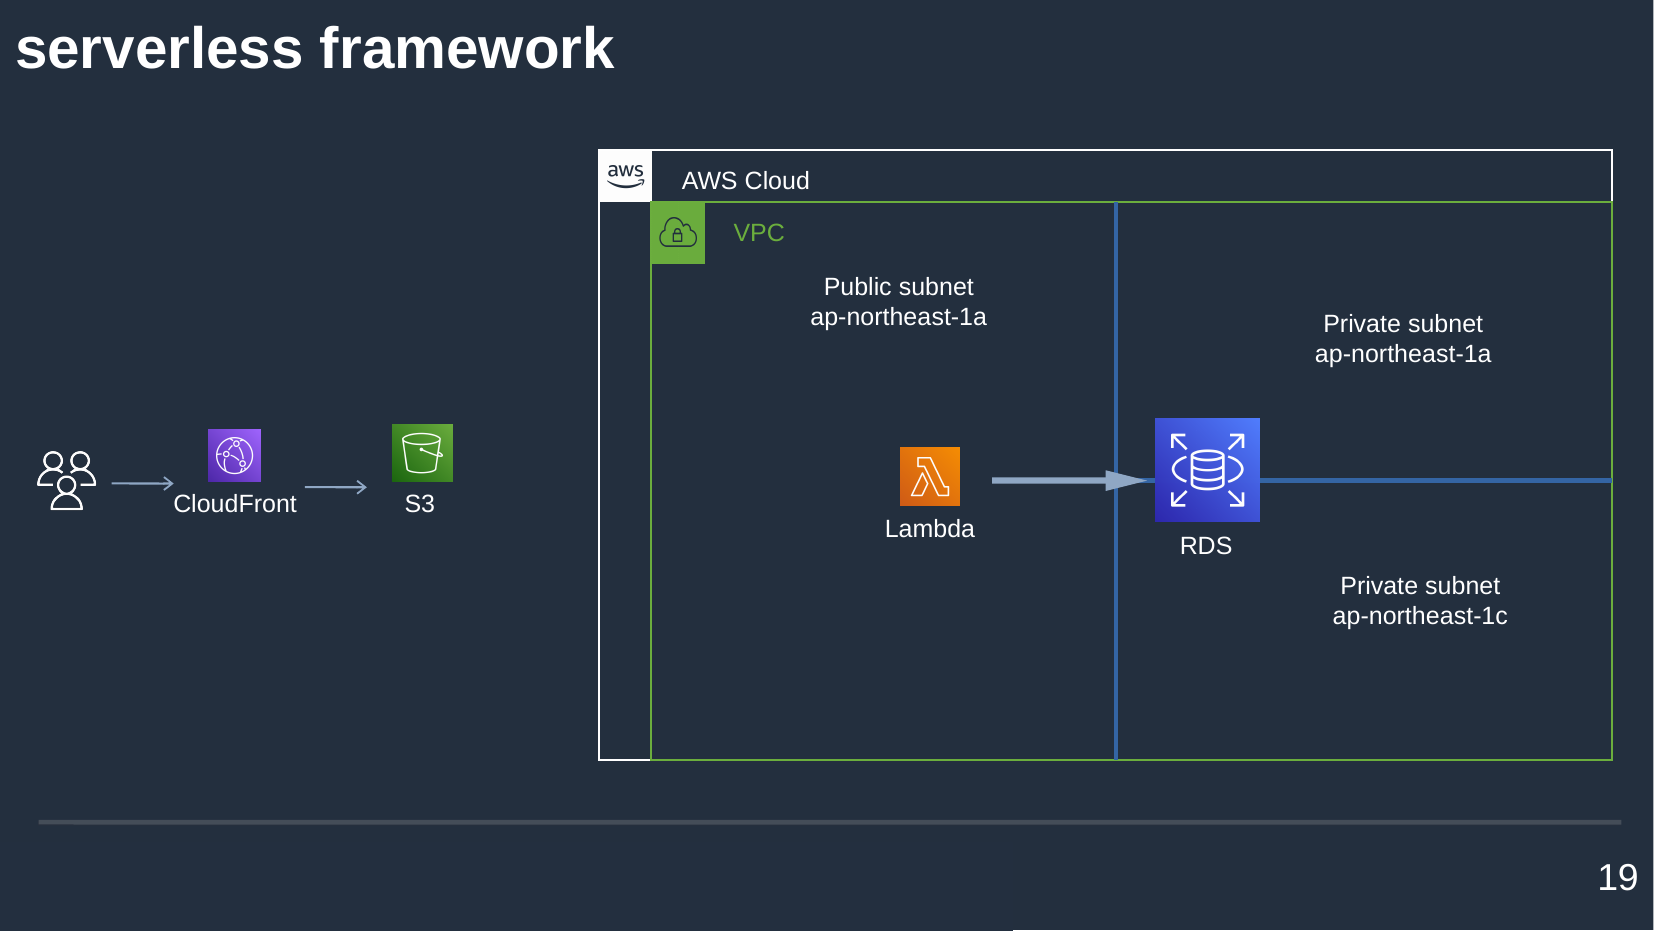

# serverless framework
AWS Cloud
VPC
Public subnet
ap-northeast-1a
Private subnet
ap-northeast-1a
 CloudFront
S3
Lambda
RDS
Private subnet
ap-northeast-1c